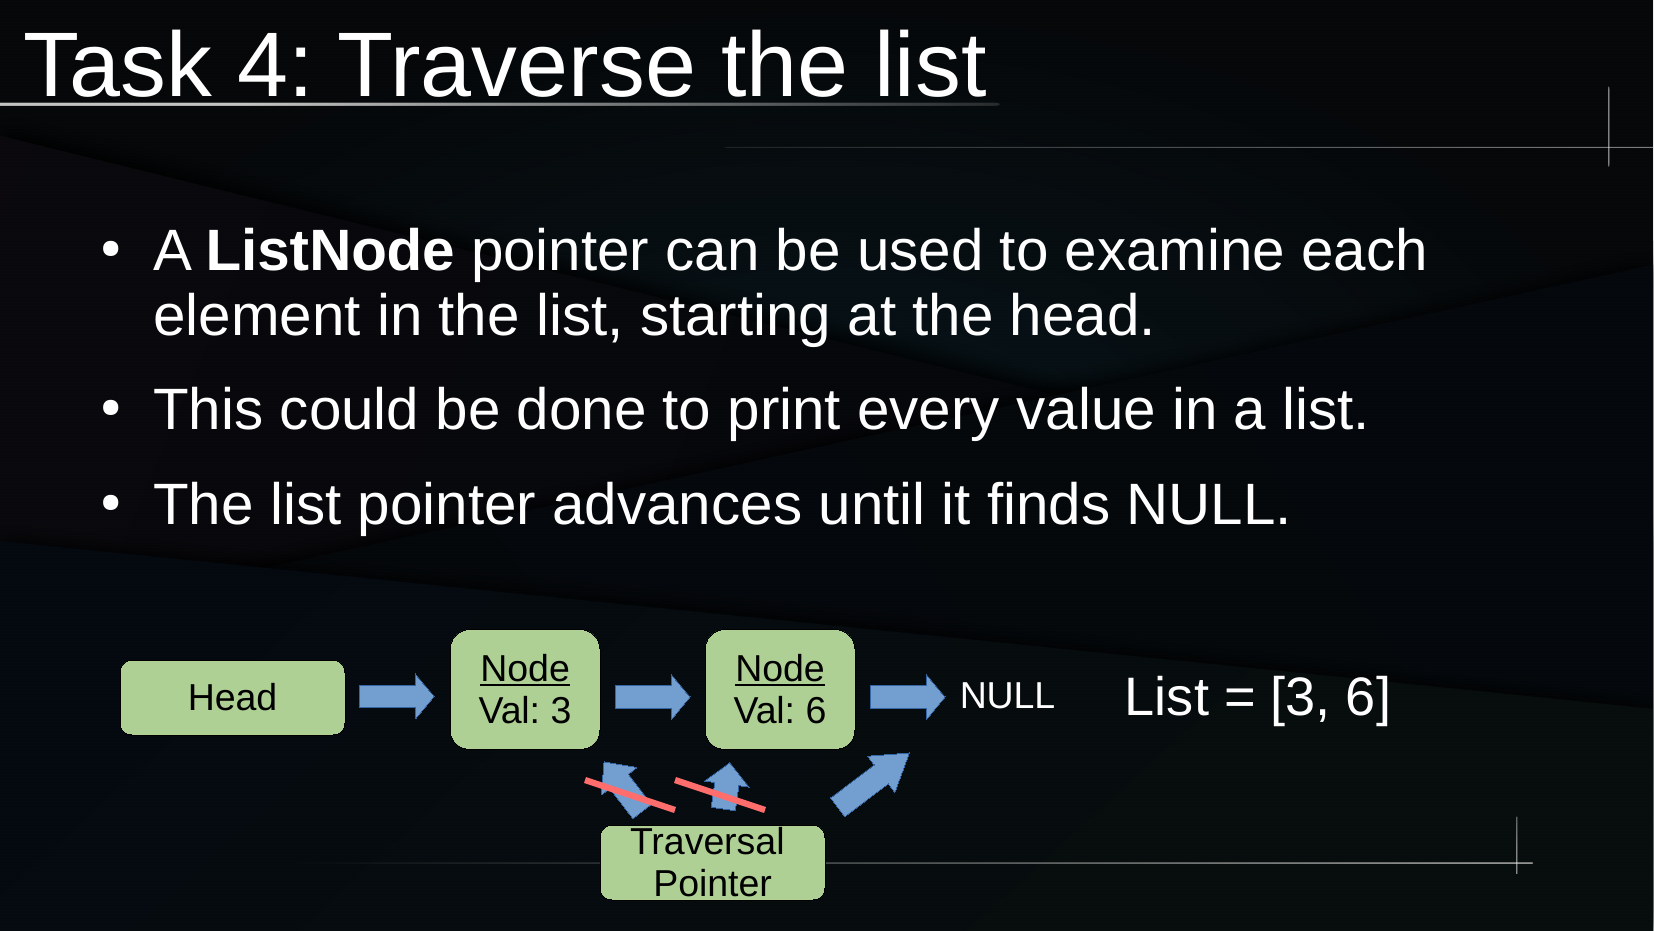

# Task 4: Traverse the list
A ListNode pointer can be used to examine each element in the list, starting at the head.
This could be done to print every value in a list.
The list pointer advances until it finds NULL.
Node
Val: 3
Node
Val: 6
NULL
List = [3, 6]
Head
Traversal
Pointer